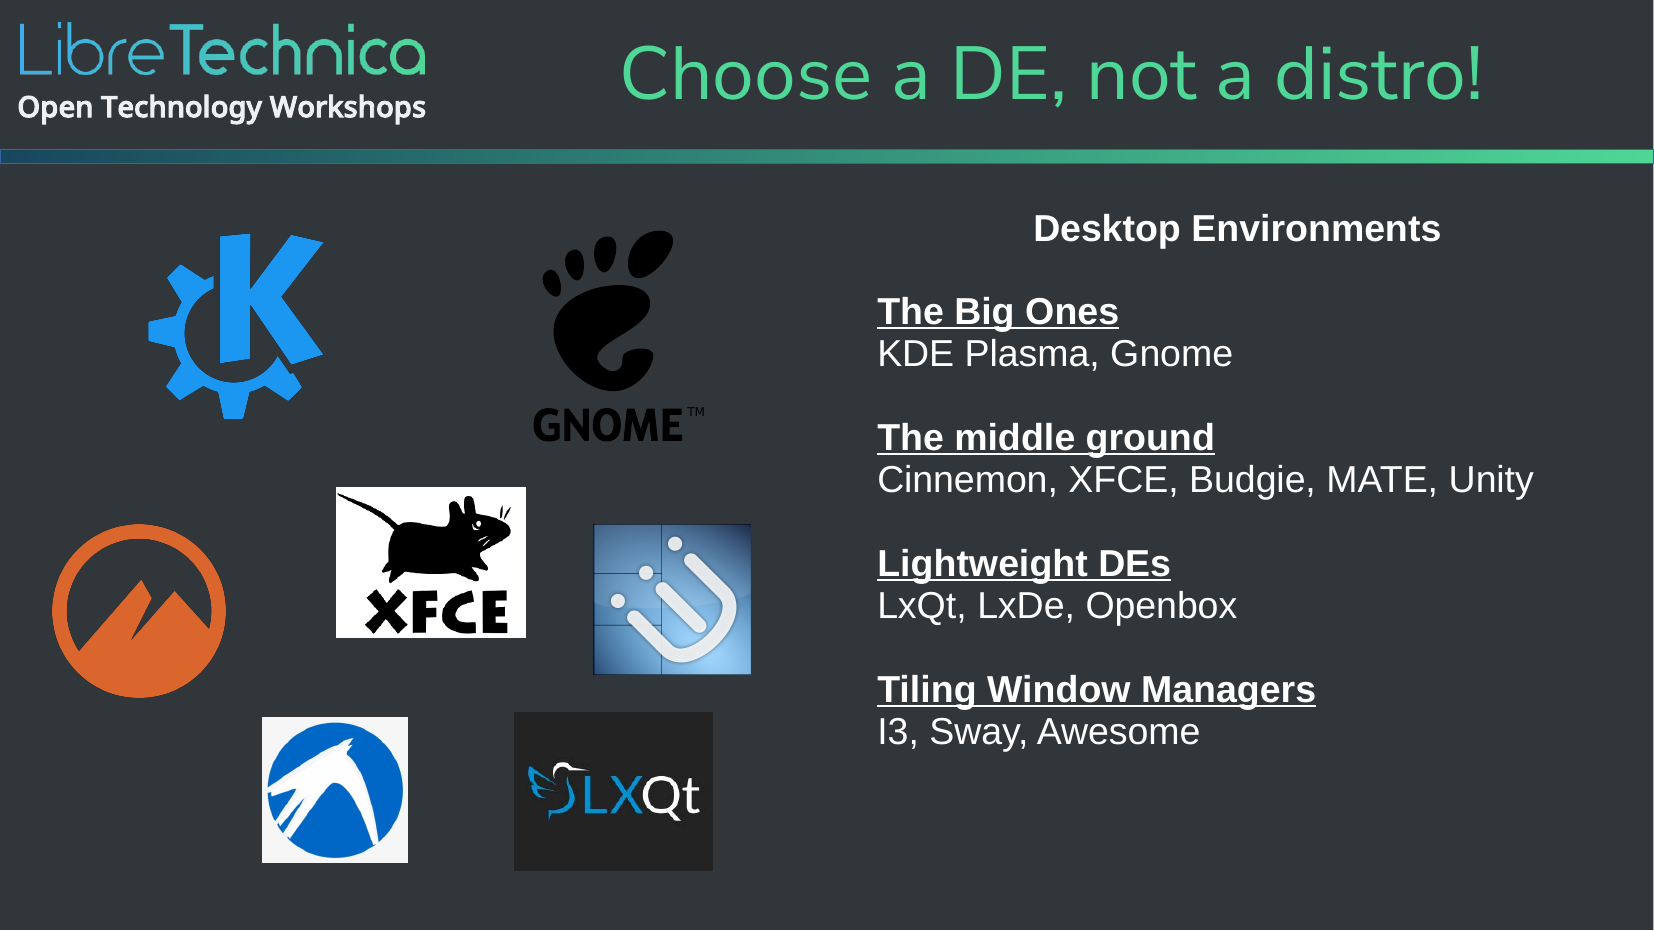

Choose a DE, not a distro!
# Open Technology Workshops
Desktop Environments
The Big Ones
KDE Plasma, Gnome
The middle ground
Cinnemon, XFCE, Budgie, MATE, Unity
Lightweight DEs
LxQt, LxDe, Openbox
Tiling Window Managers
I3, Sway, Awesome